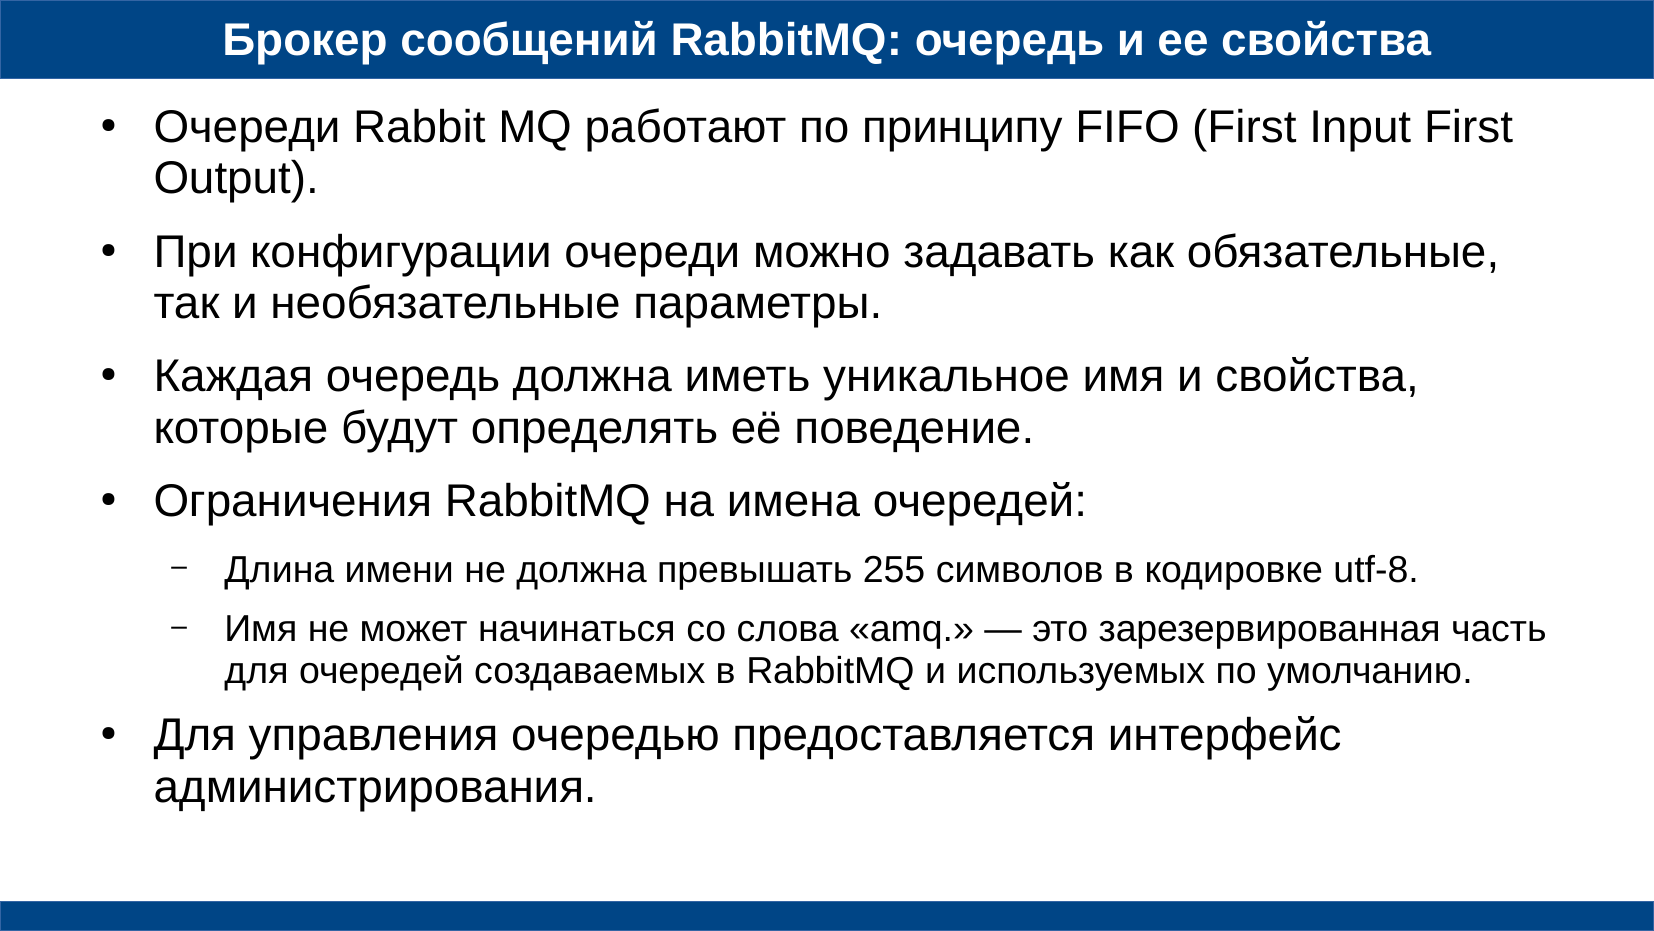

# Брокер сообщений RabbitMQ: очередь и ее свойства
Очереди Rabbit MQ работают по принципу FIFO (First Input First Output).
При конфигурации очереди можно задавать как обязательные, так и необязательные параметры.
Каждая очередь должна иметь уникальное имя и свойства, которые будут определять её поведение.
Ограничения RabbitMQ на имена очередей:
Длина имени не должна превышать 255 символов в кодировке utf-8.
Имя не может начинаться со слова «amq.» — это зарезервированная часть для очередей создаваемых в RabbitMQ и используемых по умолчанию.
Для управления очередью предоставляется интерфейс администрирования.